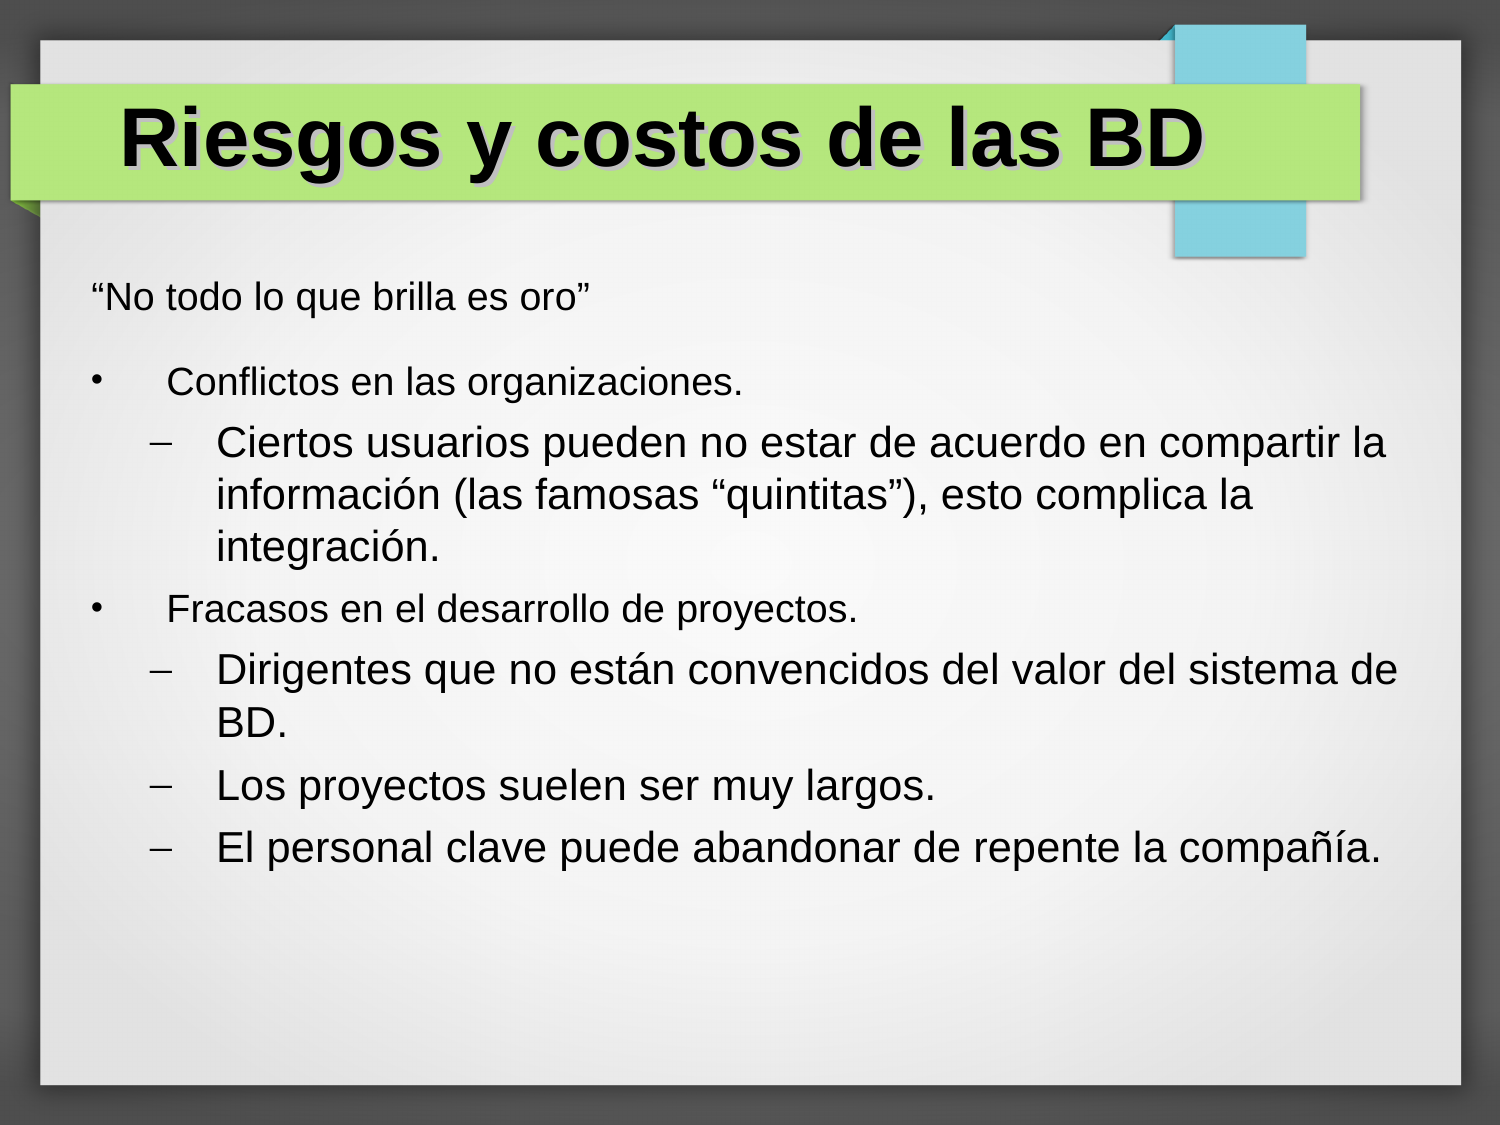

# Riesgos y costos de las BD
“No todo lo que brilla es oro”
Conflictos en las organizaciones.
Ciertos usuarios pueden no estar de acuerdo en compartir la información (las famosas “quintitas”), esto complica la integración.
Fracasos en el desarrollo de proyectos.
Dirigentes que no están convencidos del valor del sistema de BD.
Los proyectos suelen ser muy largos.
El personal clave puede abandonar de repente la compañía.